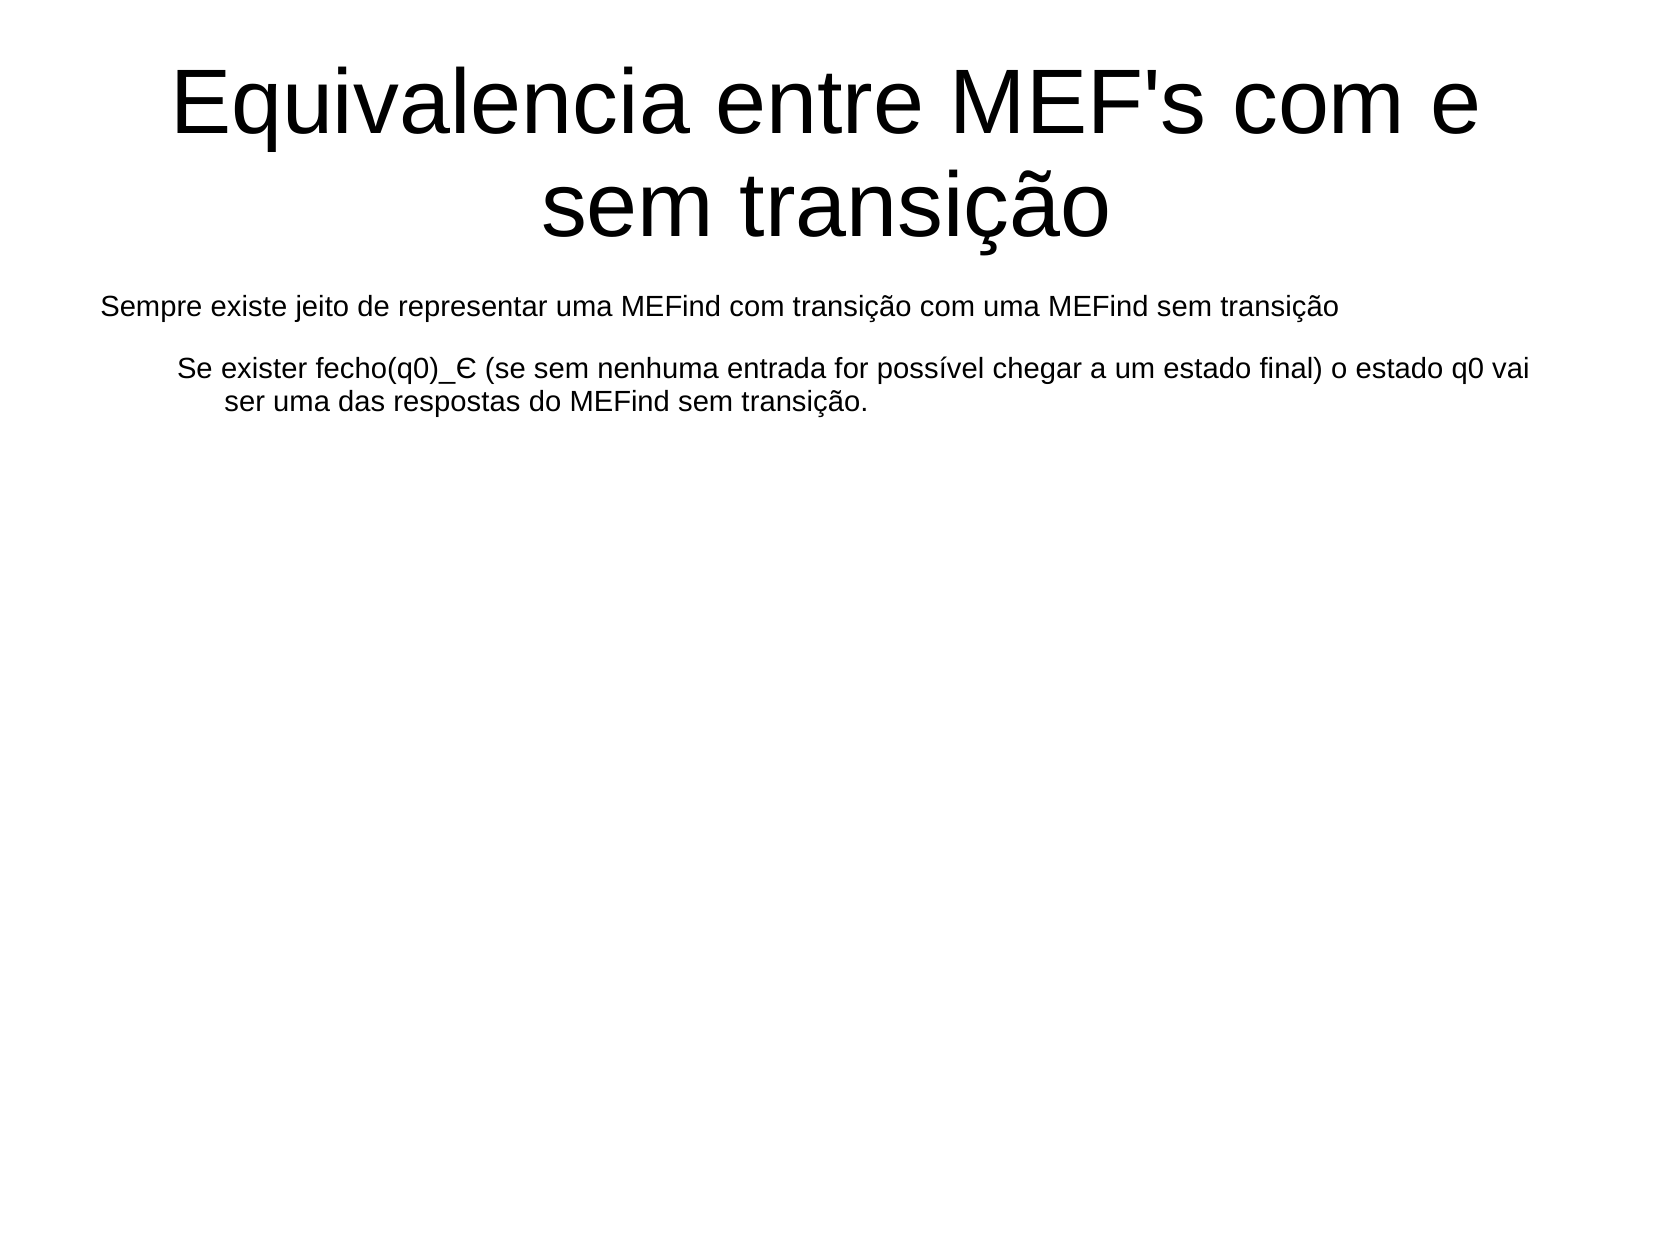

# Equivalencia entre MEF's com e sem transição
Sempre existe jeito de representar uma MEFind com transição com uma MEFind sem transição
Se exister fecho(q0)_Є (se sem nenhuma entrada for possível chegar a um estado final) o estado q0 vai ser uma das respostas do MEFind sem transição.